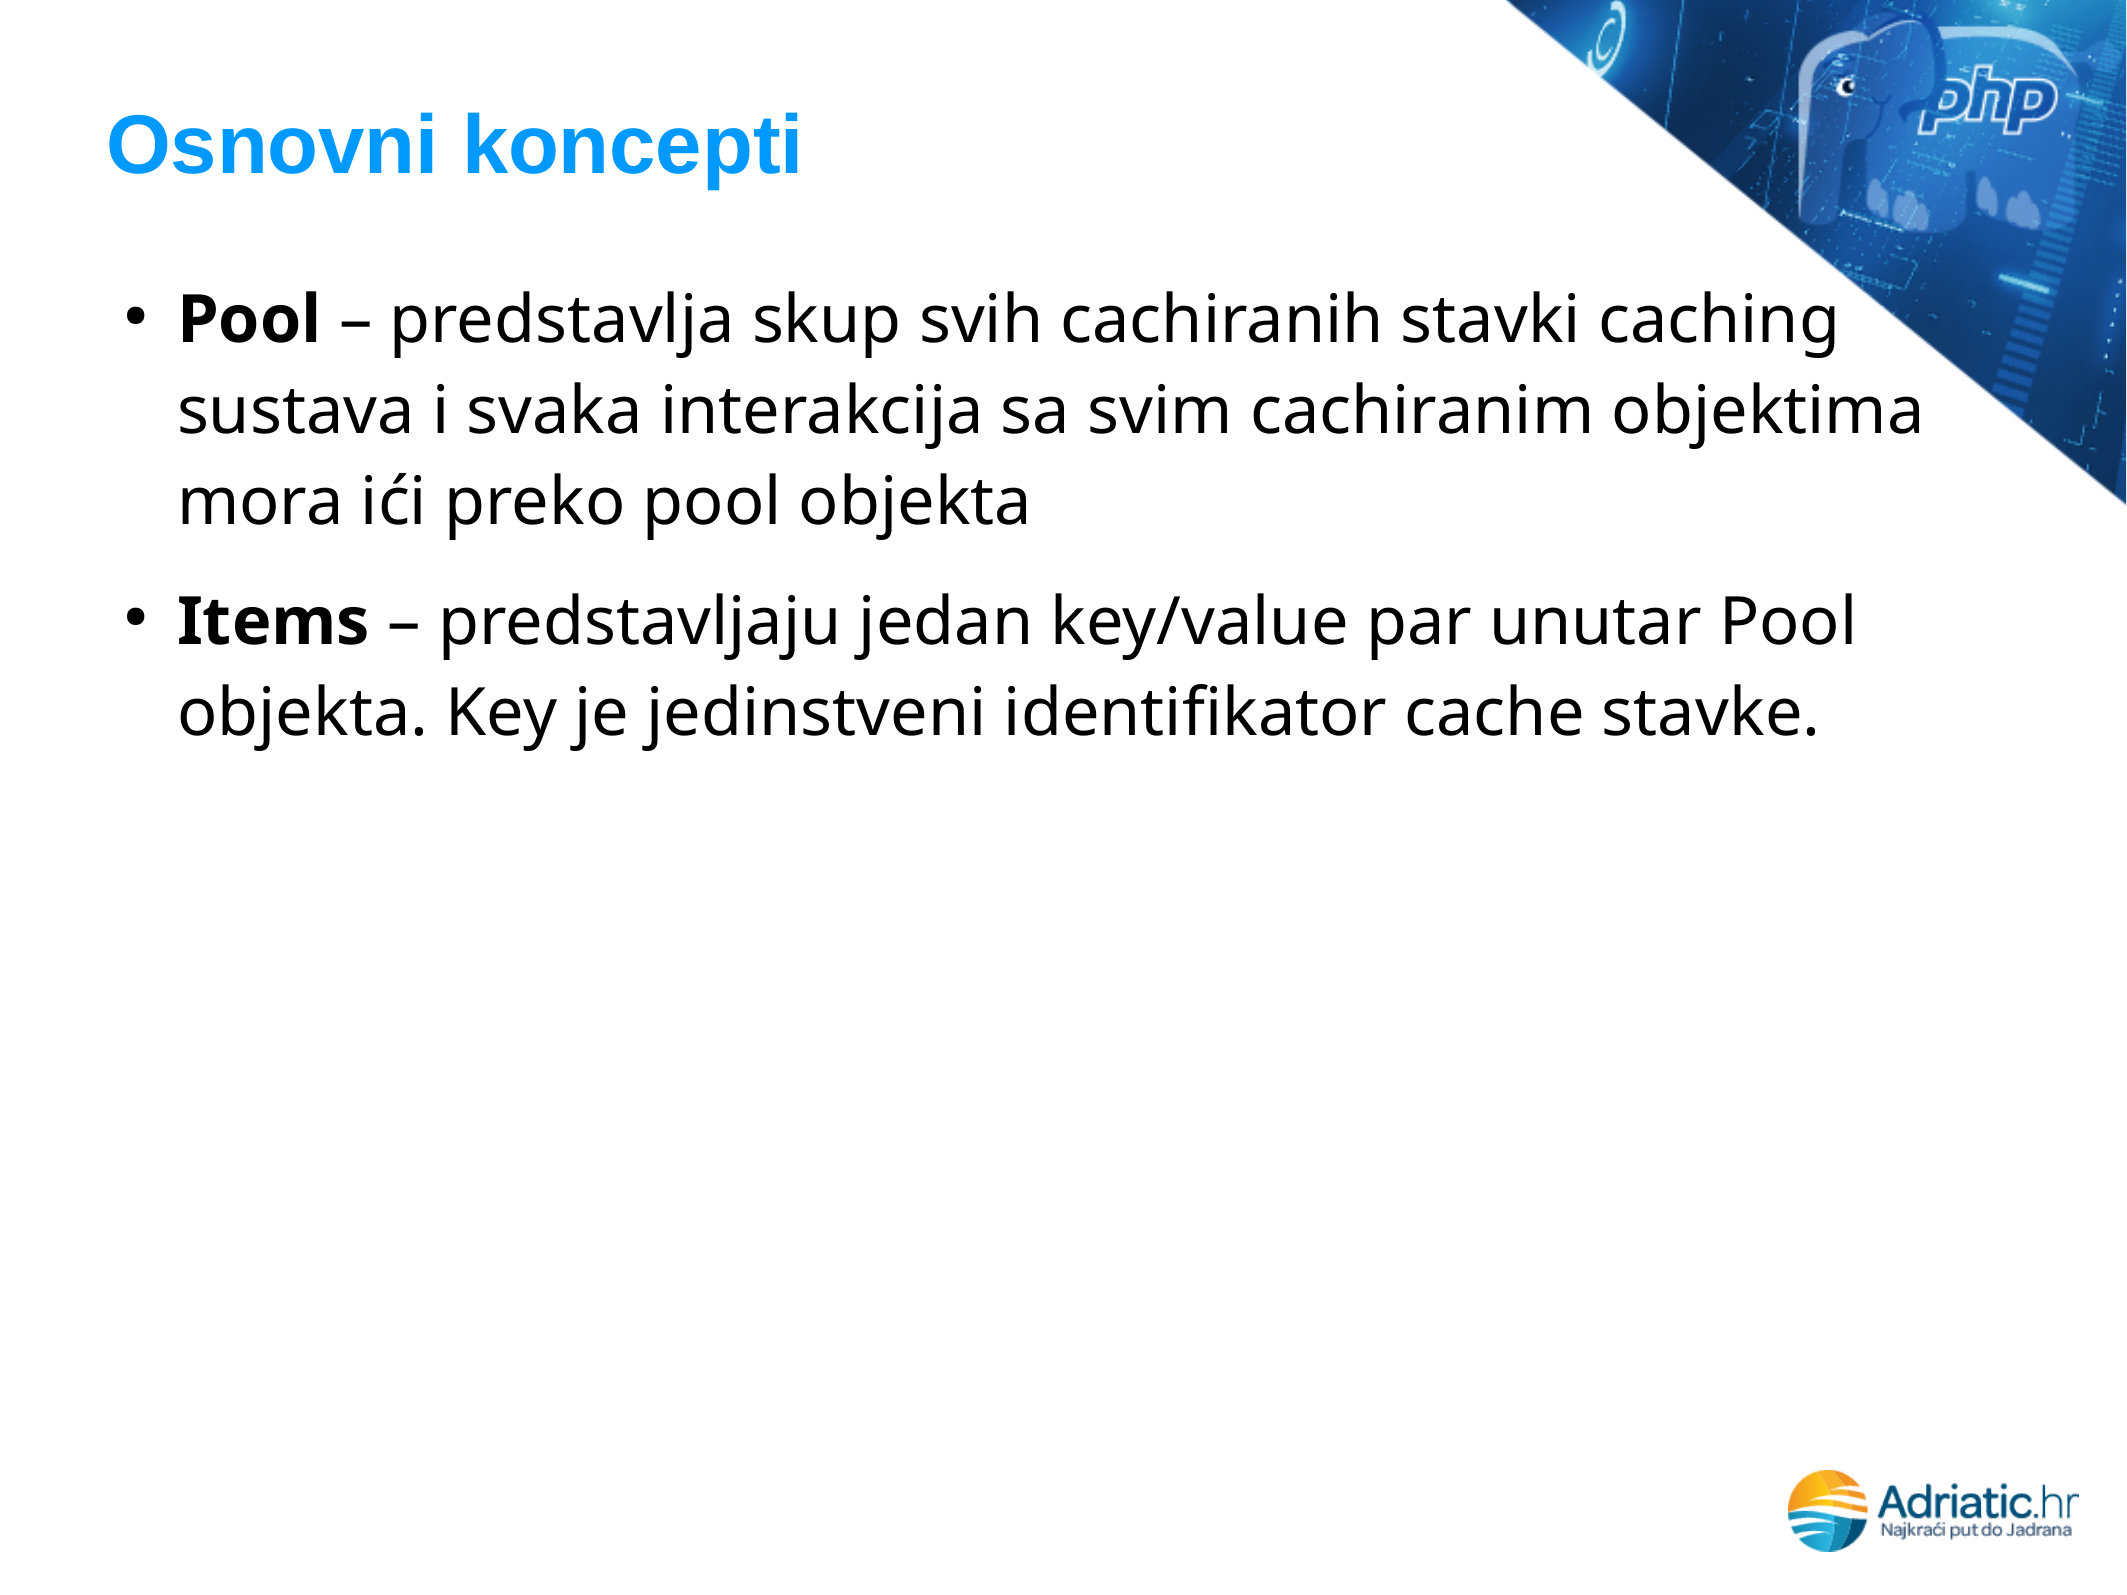

# Osnovni koncepti
Pool – predstavlja skup svih cachiranih stavki caching sustava i svaka interakcija sa svim cachiranim objektima mora ići preko pool objekta
Items – predstavljaju jedan key/value par unutar Pool objekta. Key je jedinstveni identifikator cache stavke.